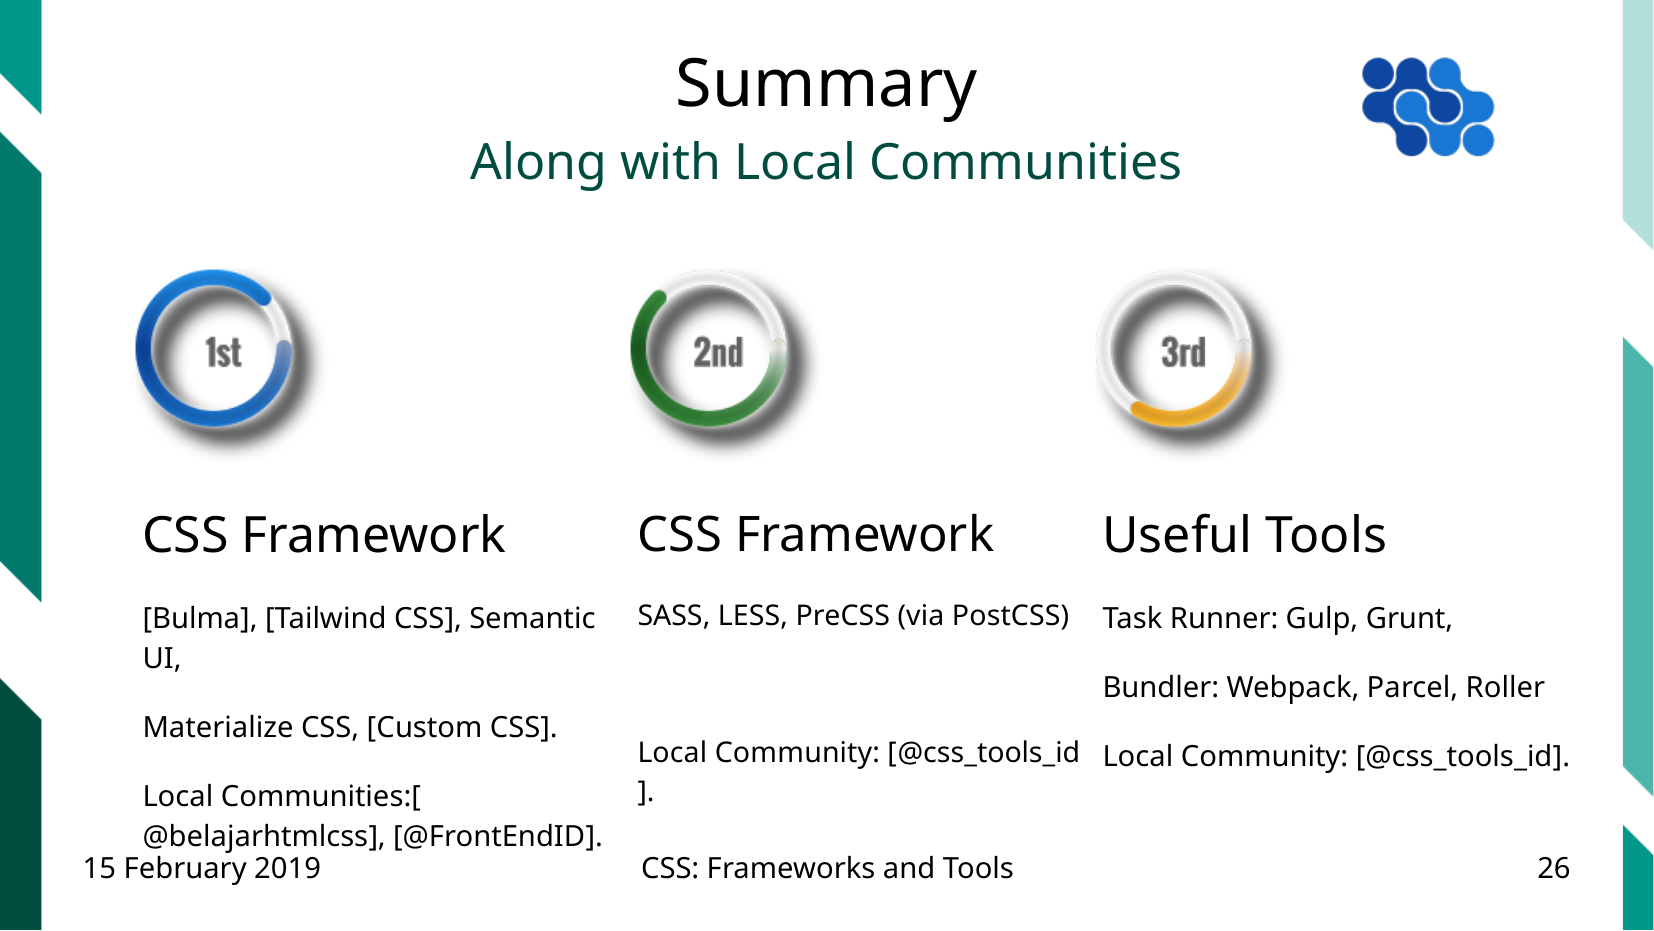

# Summary Along with Local Communities
CSS Framework
[Bulma], [Tailwind CSS], Semantic UI,
Materialize CSS, [Custom CSS].
Local Communities:[@belajarhtmlcss], [@FrontEndID].
CSS Framework
SASS, LESS, PreCSS (via PostCSS)
Local Community: [@css_tools_id].
Useful Tools
Task Runner: Gulp, Grunt,
Bundler: Webpack, Parcel, Roller
Local Community: [@css_tools_id].
15 February 2019
CSS: Frameworks and Tools
26